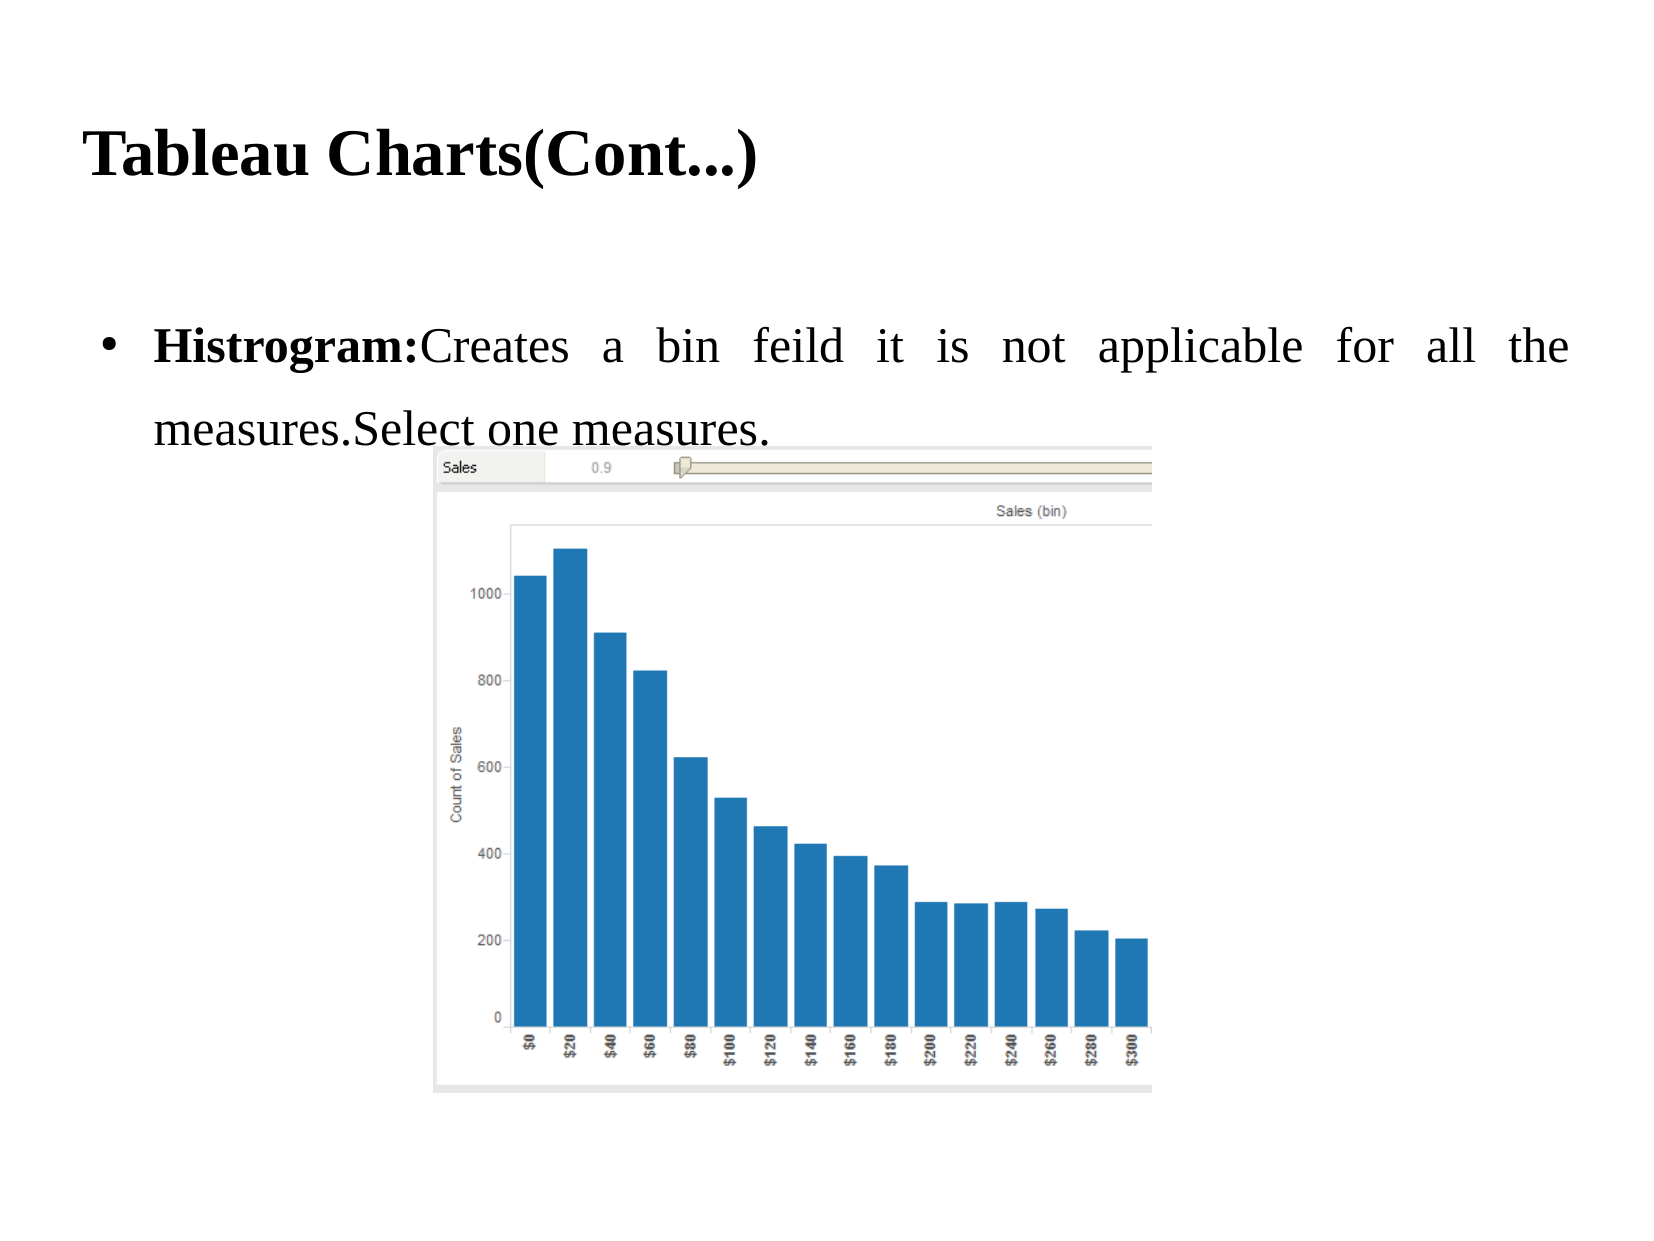

# Tableau Charts(Cont...)
Histrogram:Creates a bin feild it is not applicable for all the measures.Select one measures.